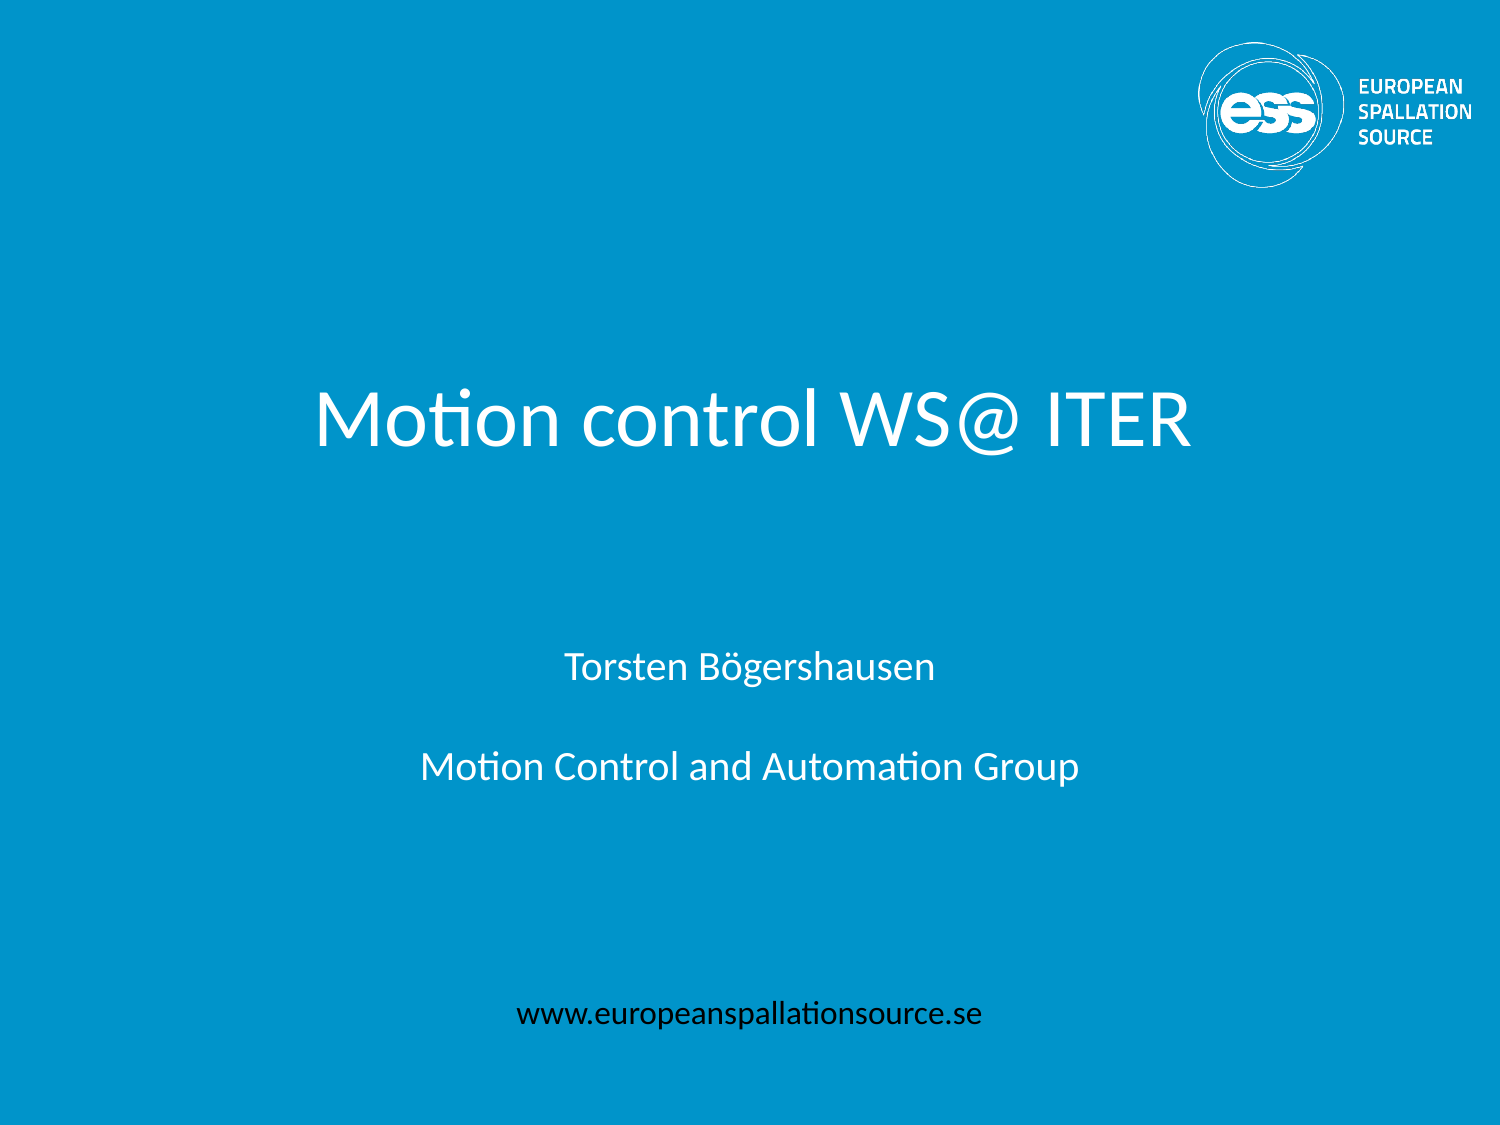

# Motion control WS@ ITER
Torsten Bögershausen
Motion Control and Automation Group
www.europeanspallationsource.se